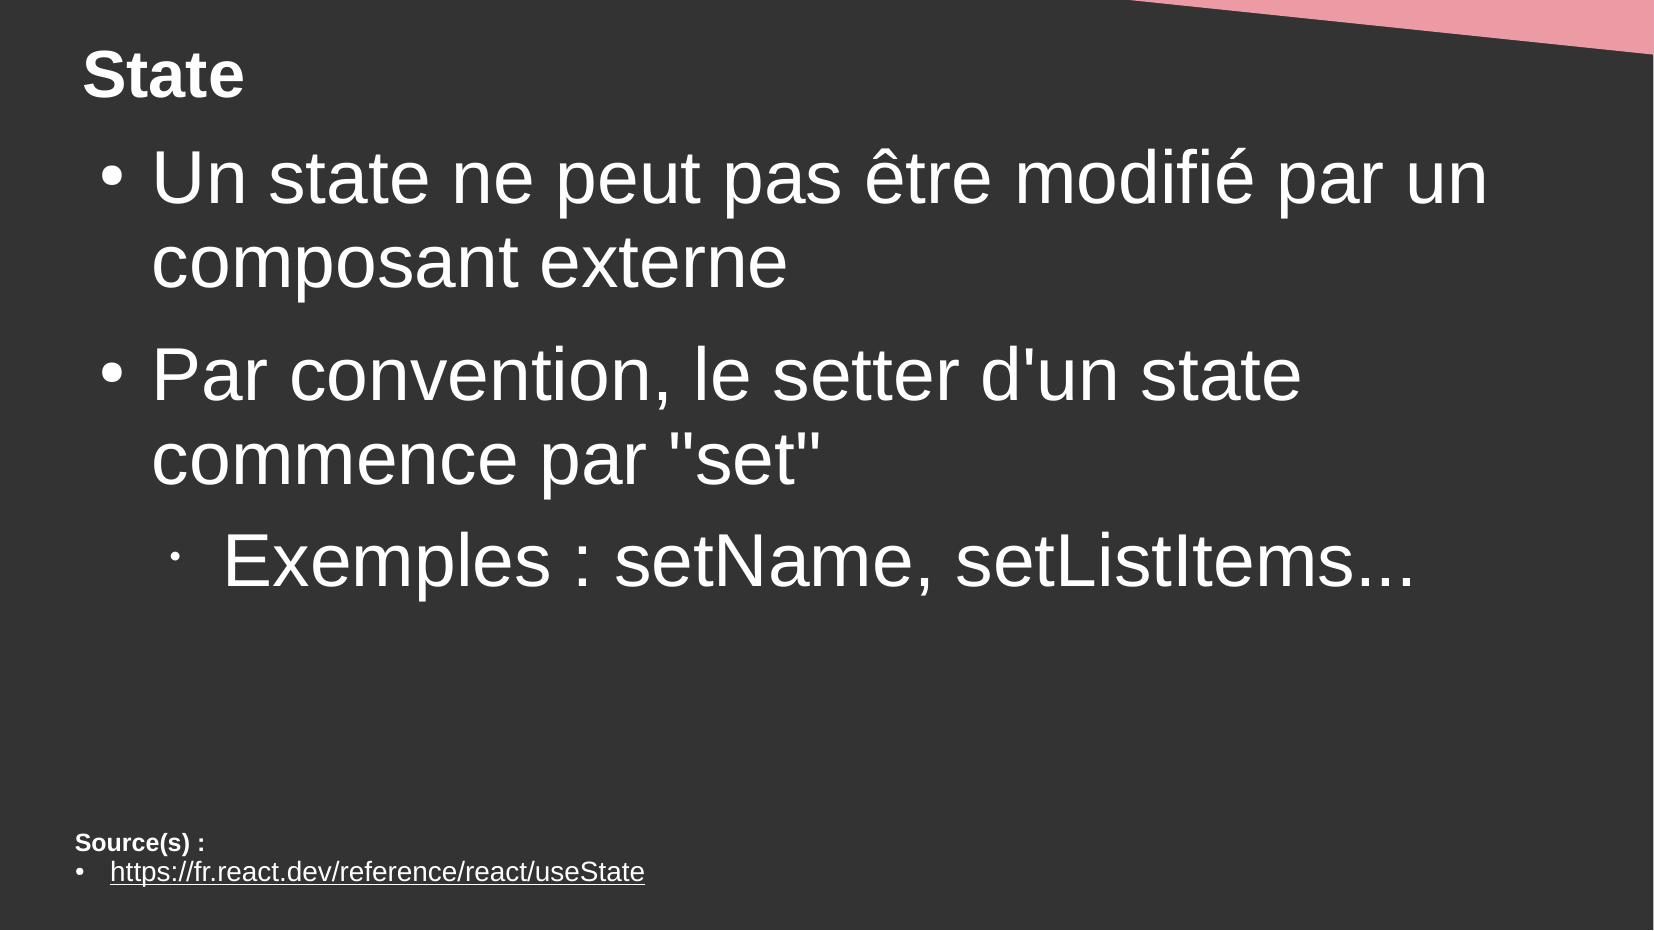

# State
Un state ne peut pas être modifié par un composant externe
Par convention, le setter d'un state commence par "set"
Exemples : setName, setListItems...
Source(s) :
https://fr.react.dev/reference/react/useState